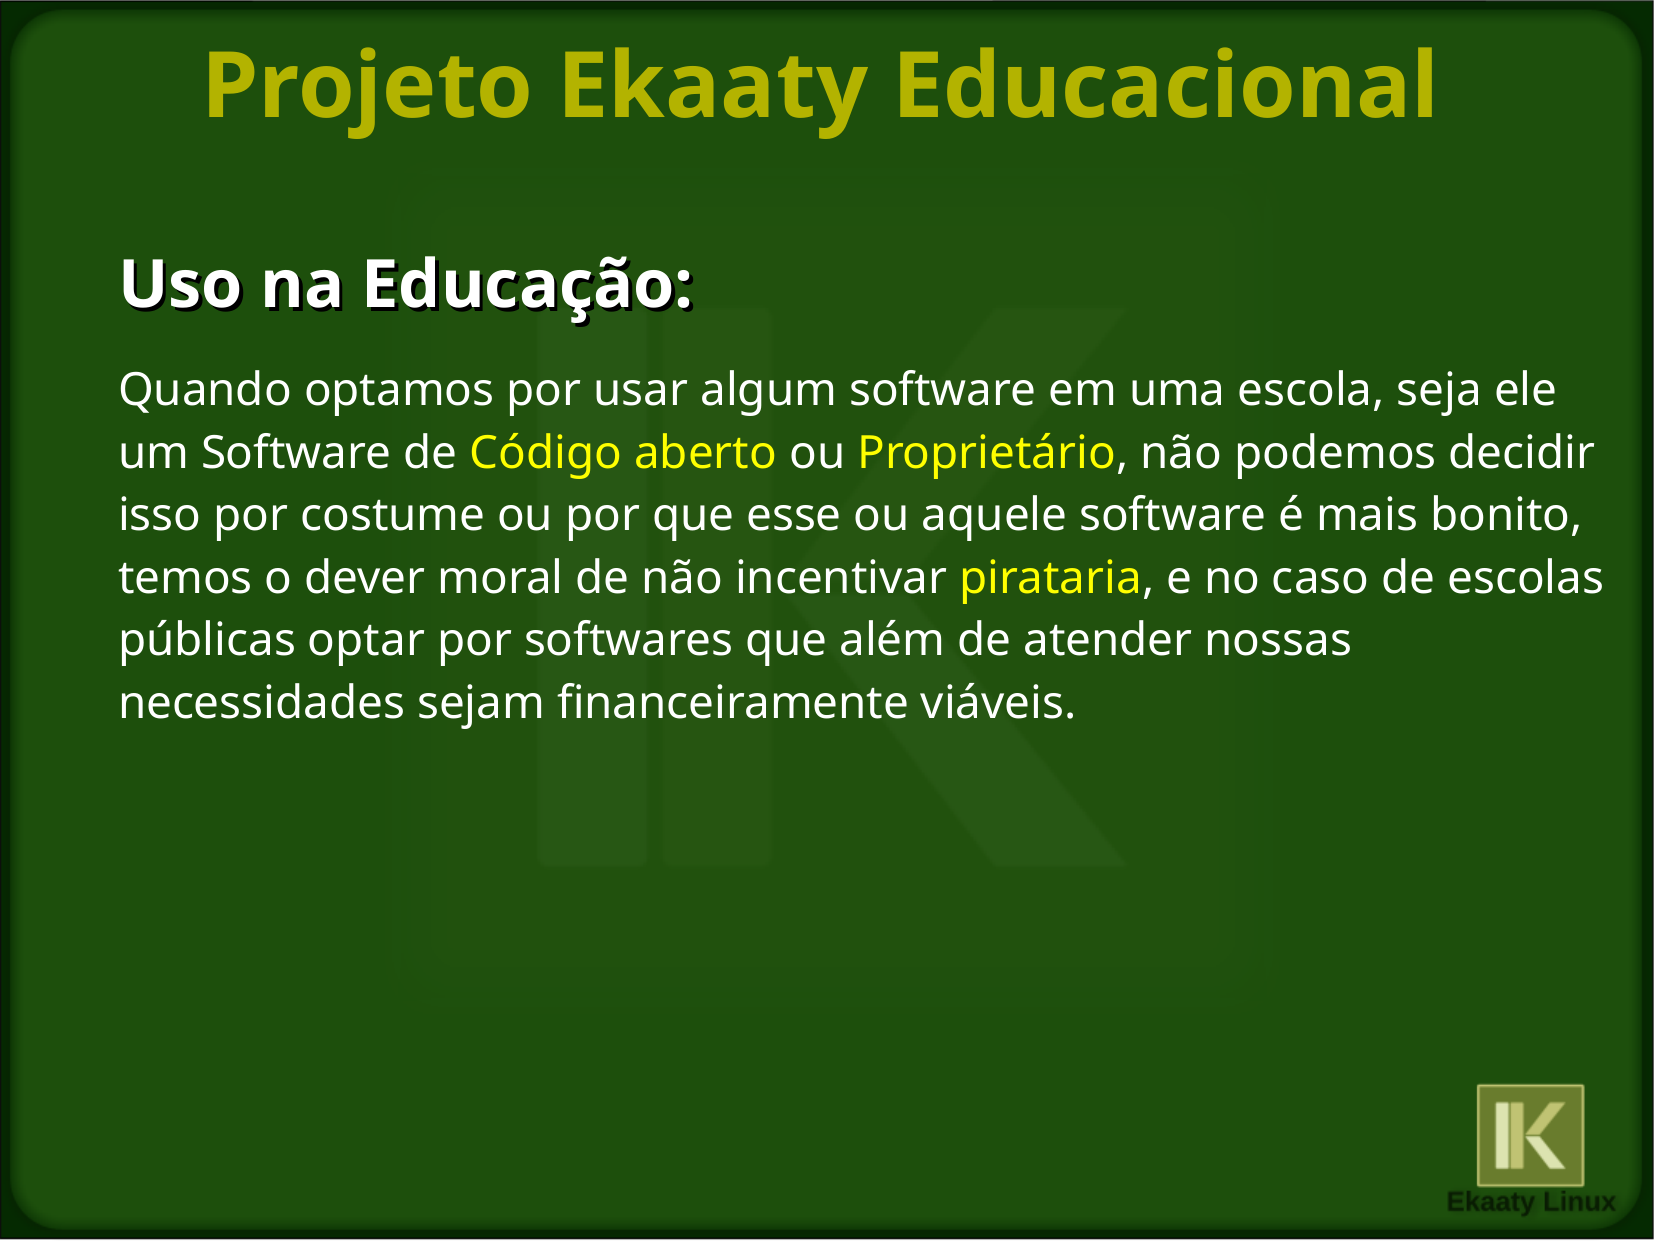

Projeto Ekaaty Educacional
# Uso na Educação:
Quando optamos por usar algum software em uma escola, seja ele um Software de Código aberto ou Proprietário, não podemos decidir isso por costume ou por que esse ou aquele software é mais bonito, temos o dever moral de não incentivar pirataria, e no caso de escolas públicas optar por softwares que além de atender nossas necessidades sejam financeiramente viáveis.